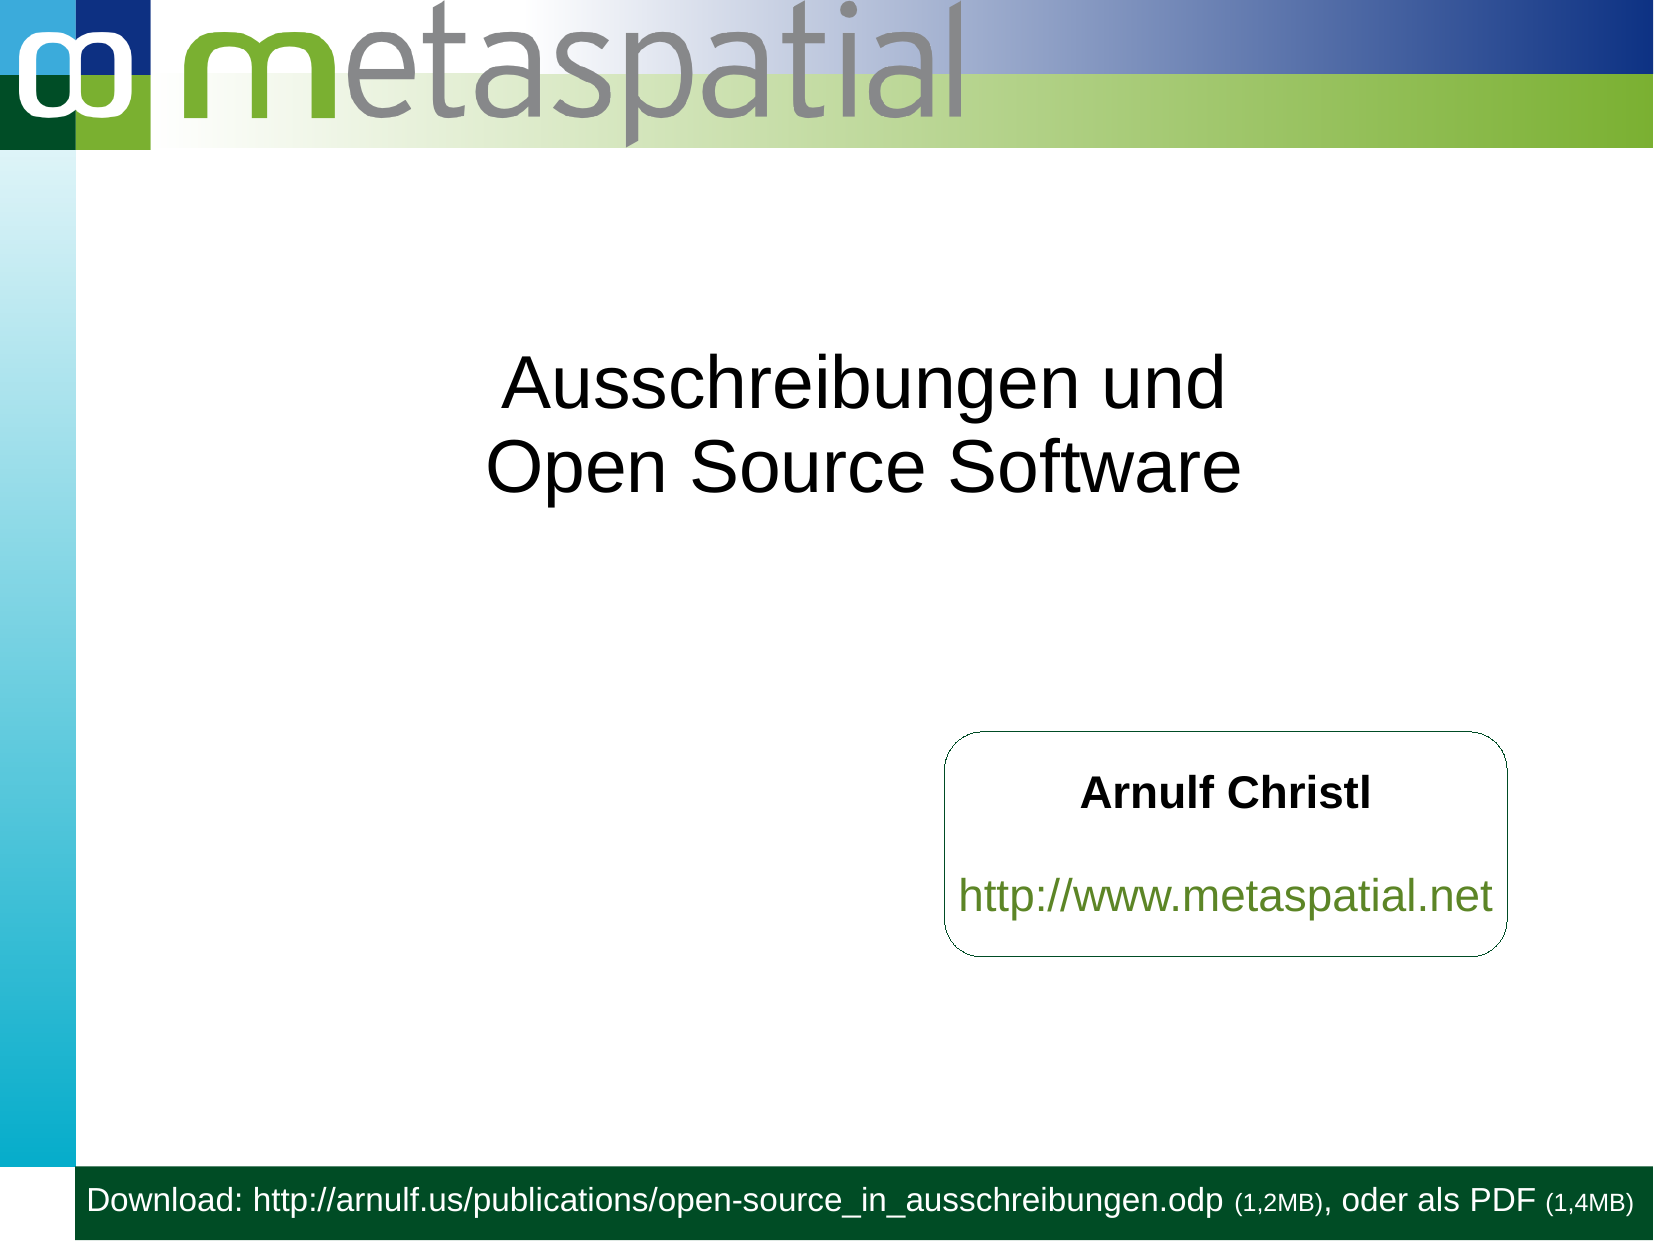

# Ausschreibungen und Open Source Software
Arnulf Christl
http://www.metaspatial.net
Download: http://arnulf.us/publications/open-source_in_ausschreibungen.odp (1,2MB), oder als PDF (1,4MB)